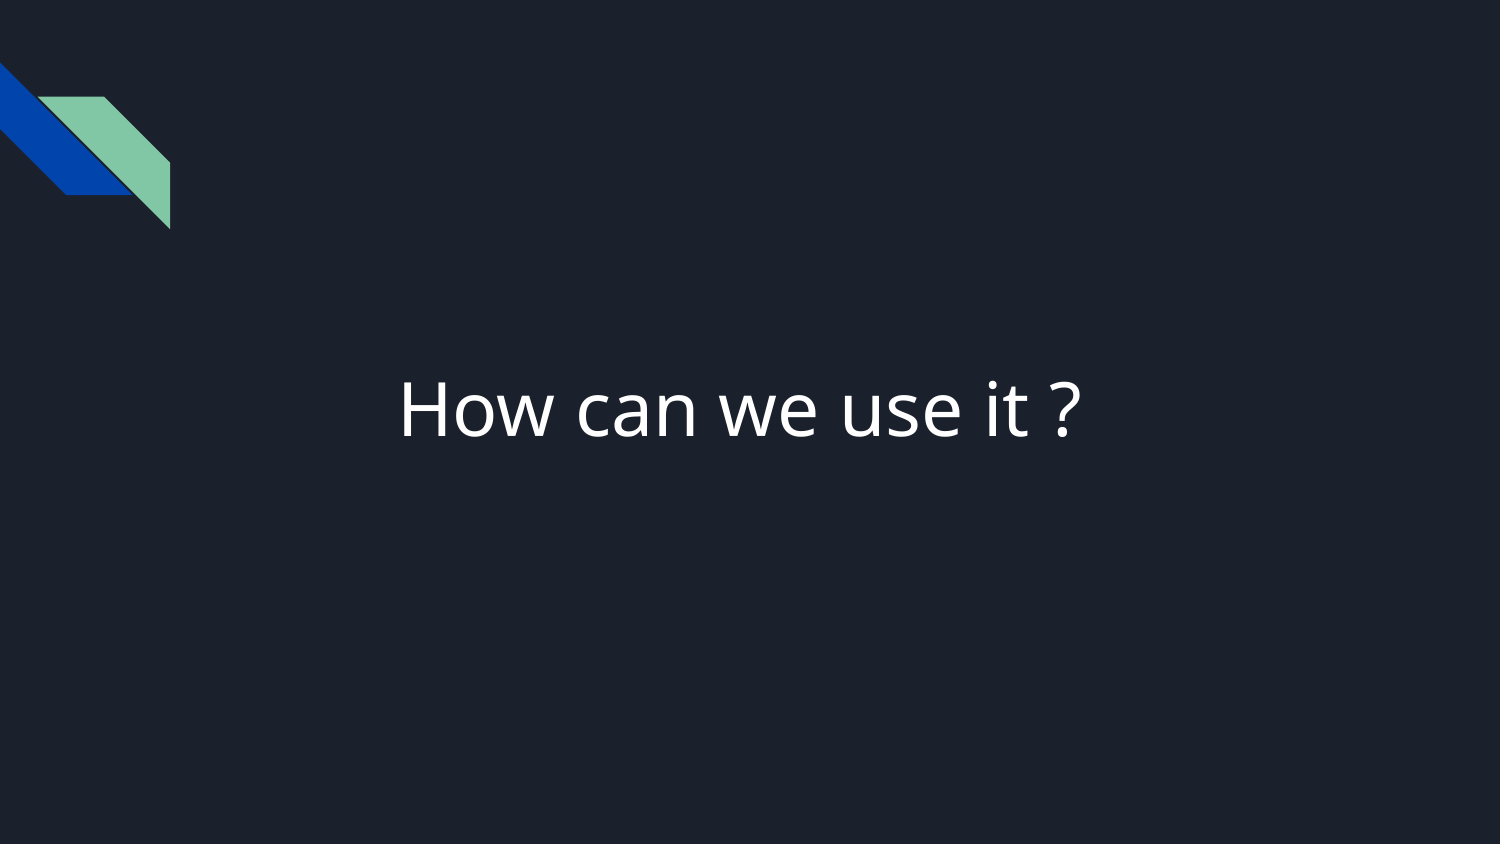

# How can we use it ?